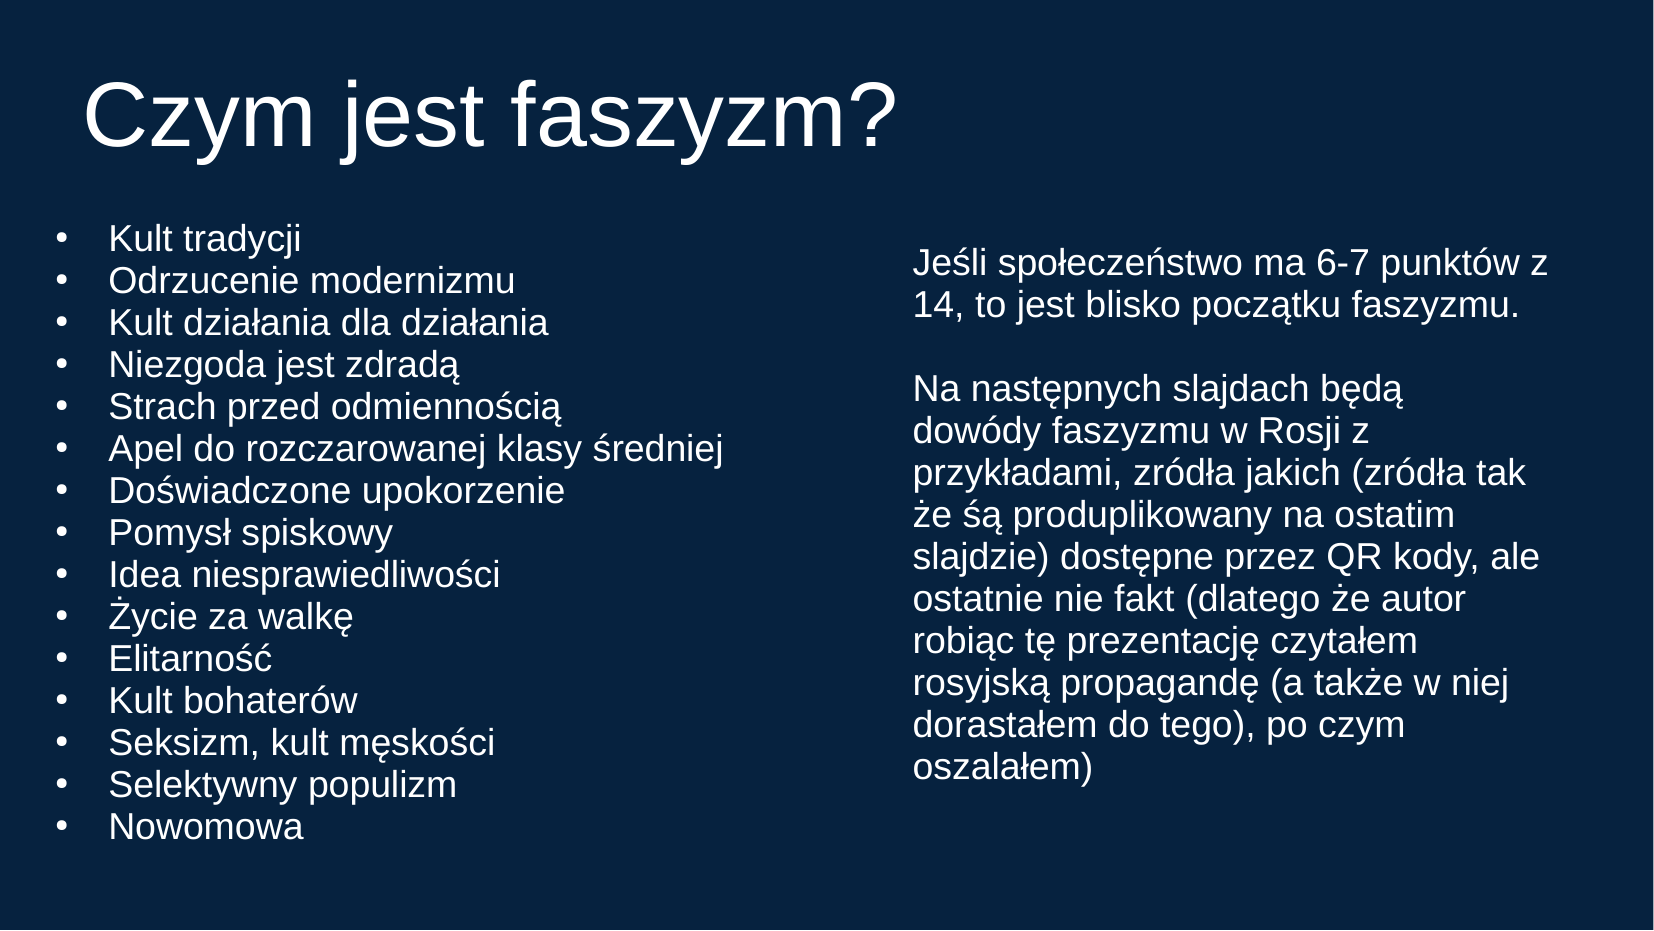

# Czym jest faszyzm?
Jeśli społeczeństwo ma 6-7 punktów z 14, to jest blisko początku faszyzmu.
Na następnych slajdach będą
dowódy faszyzmu w Rosji z
przykładami, zródła jakich (zródła tak że śą produplikowany na ostatim slajdzie) dostępne przez QR kody, ale ostatnie nie fakt (dlatego że autor robiąc tę ​​prezentację czytałem rosyjską propagandę (a także w niej dorastałem do tego), po czym oszalałem)
Kult tradycji
Odrzucenie modernizmu
Kult działania dla działania
Niezgoda jest zdradą
Strach przed odmiennością
Apel do rozczarowanej klasy średniej
Doświadczone upokorzenie
Pomysł spiskowy
Idea niesprawiedliwości
Życie za walkę
Elitarność
Kult bohaterów
Seksizm, kult męskości
Selektywny populizm
Nowomowa